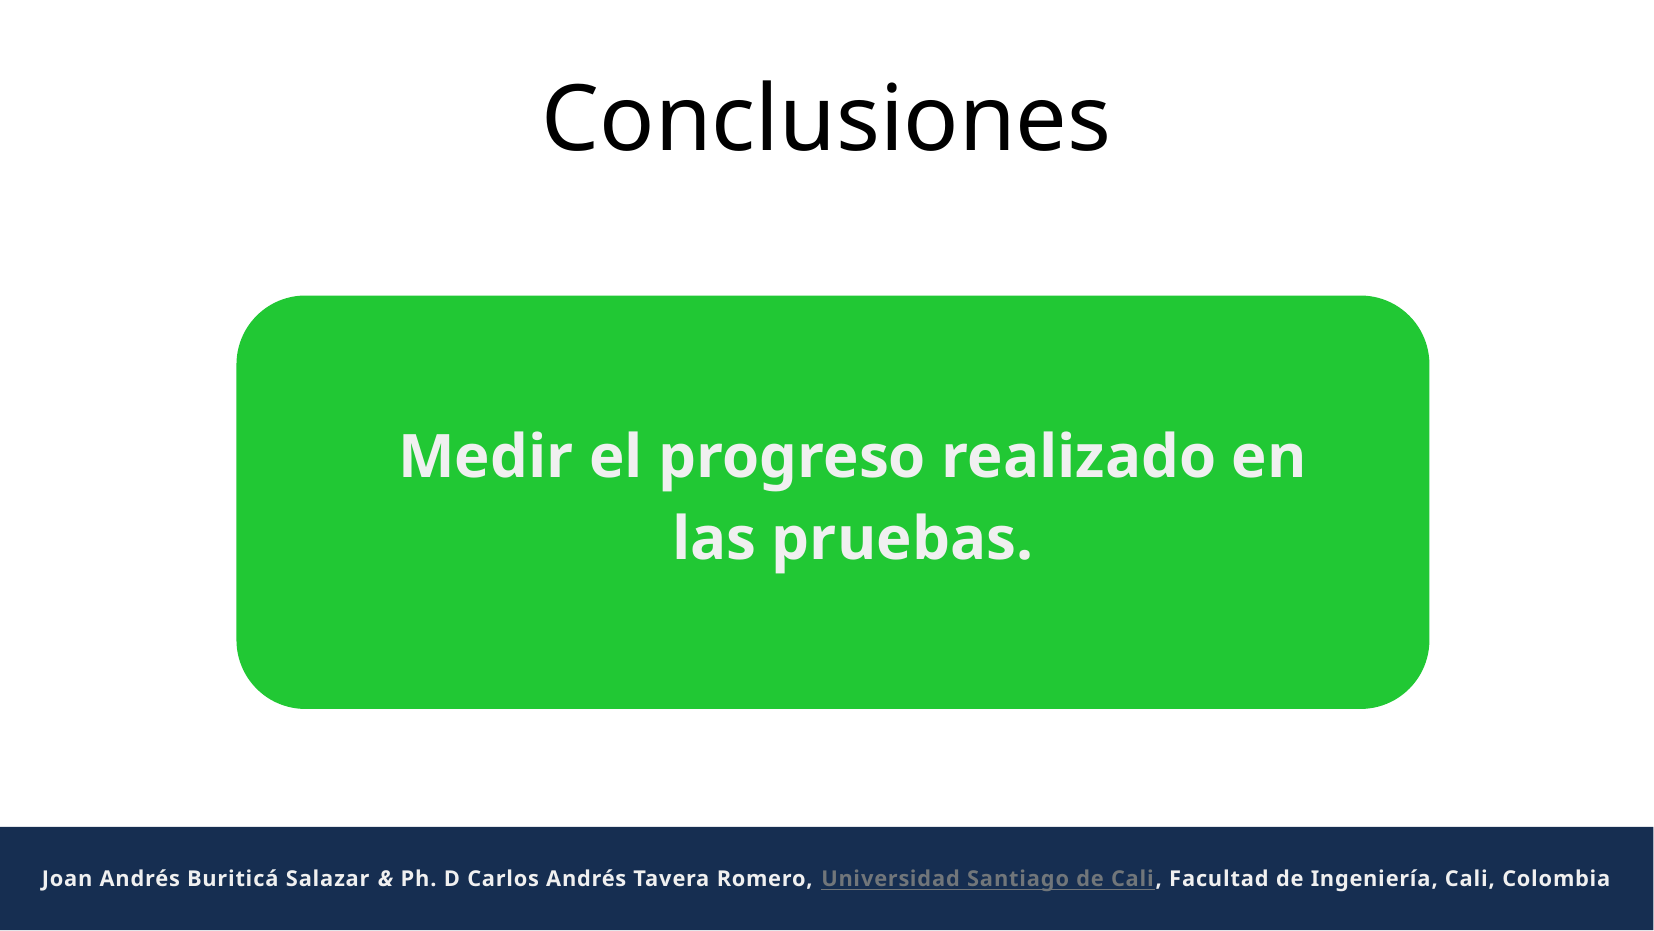

Conclusiones
# Medir el progreso realizado en las pruebas.